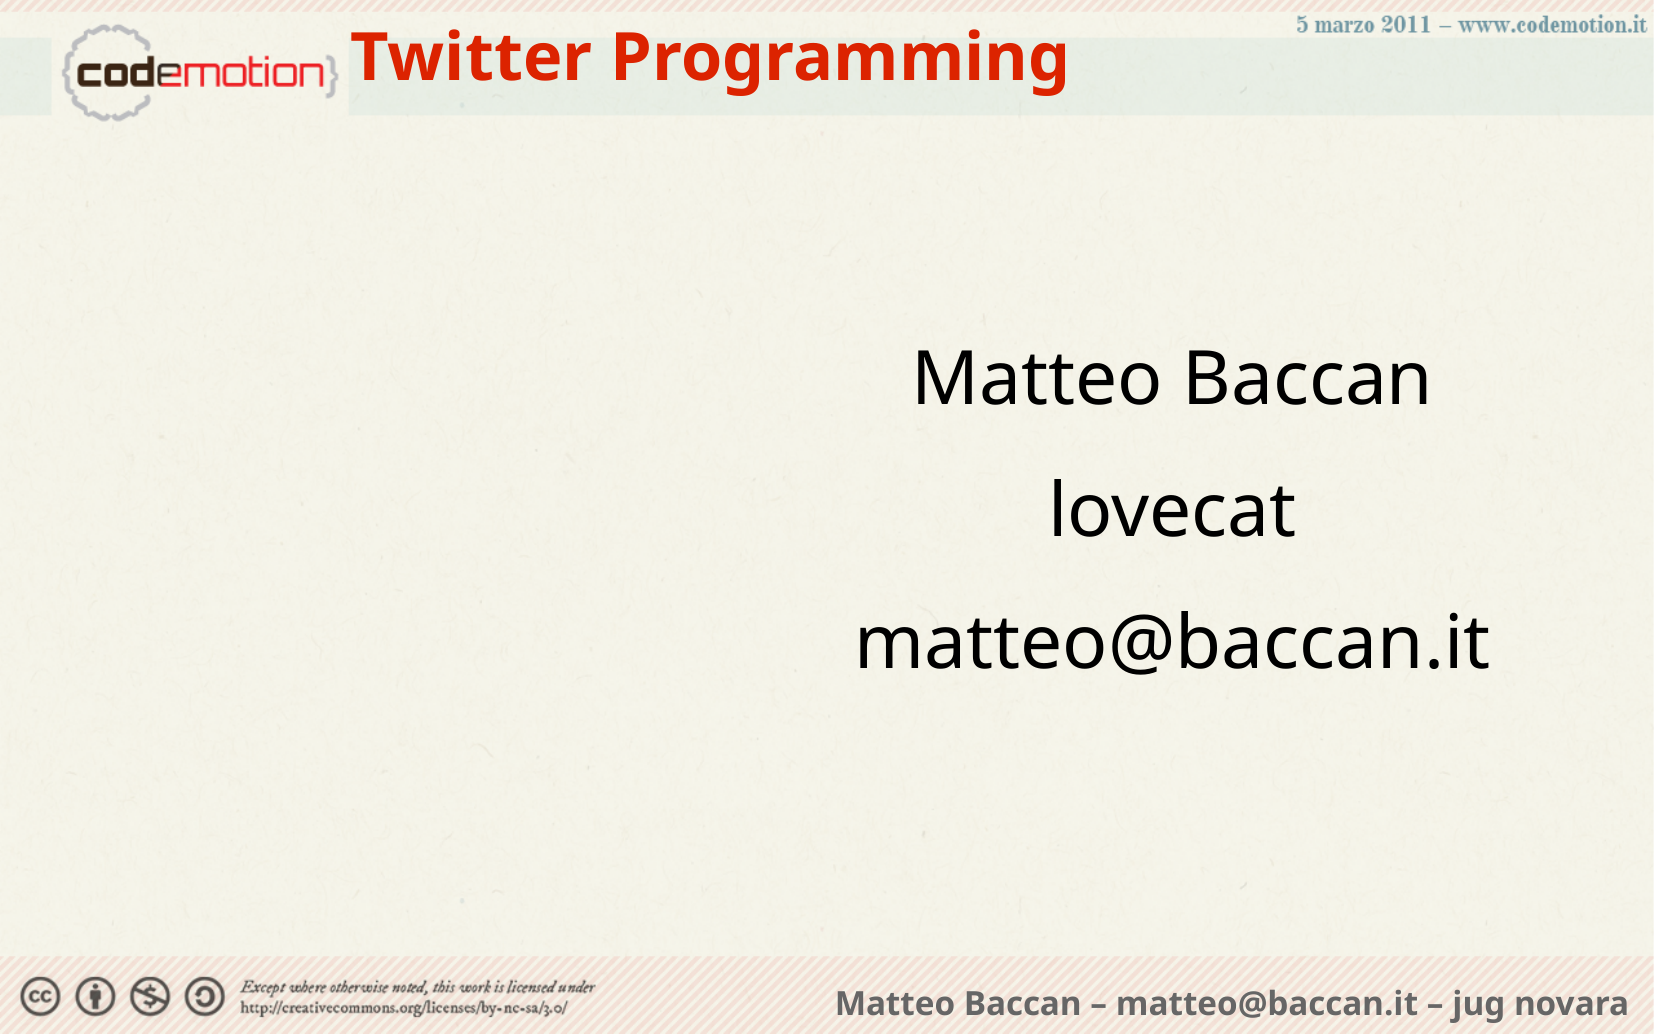

# Twitter Programming
Matteo Baccan
lovecat
matteo@baccan.it
56
Twitter Programming - Matteo Baccan - matteo@baccan.it